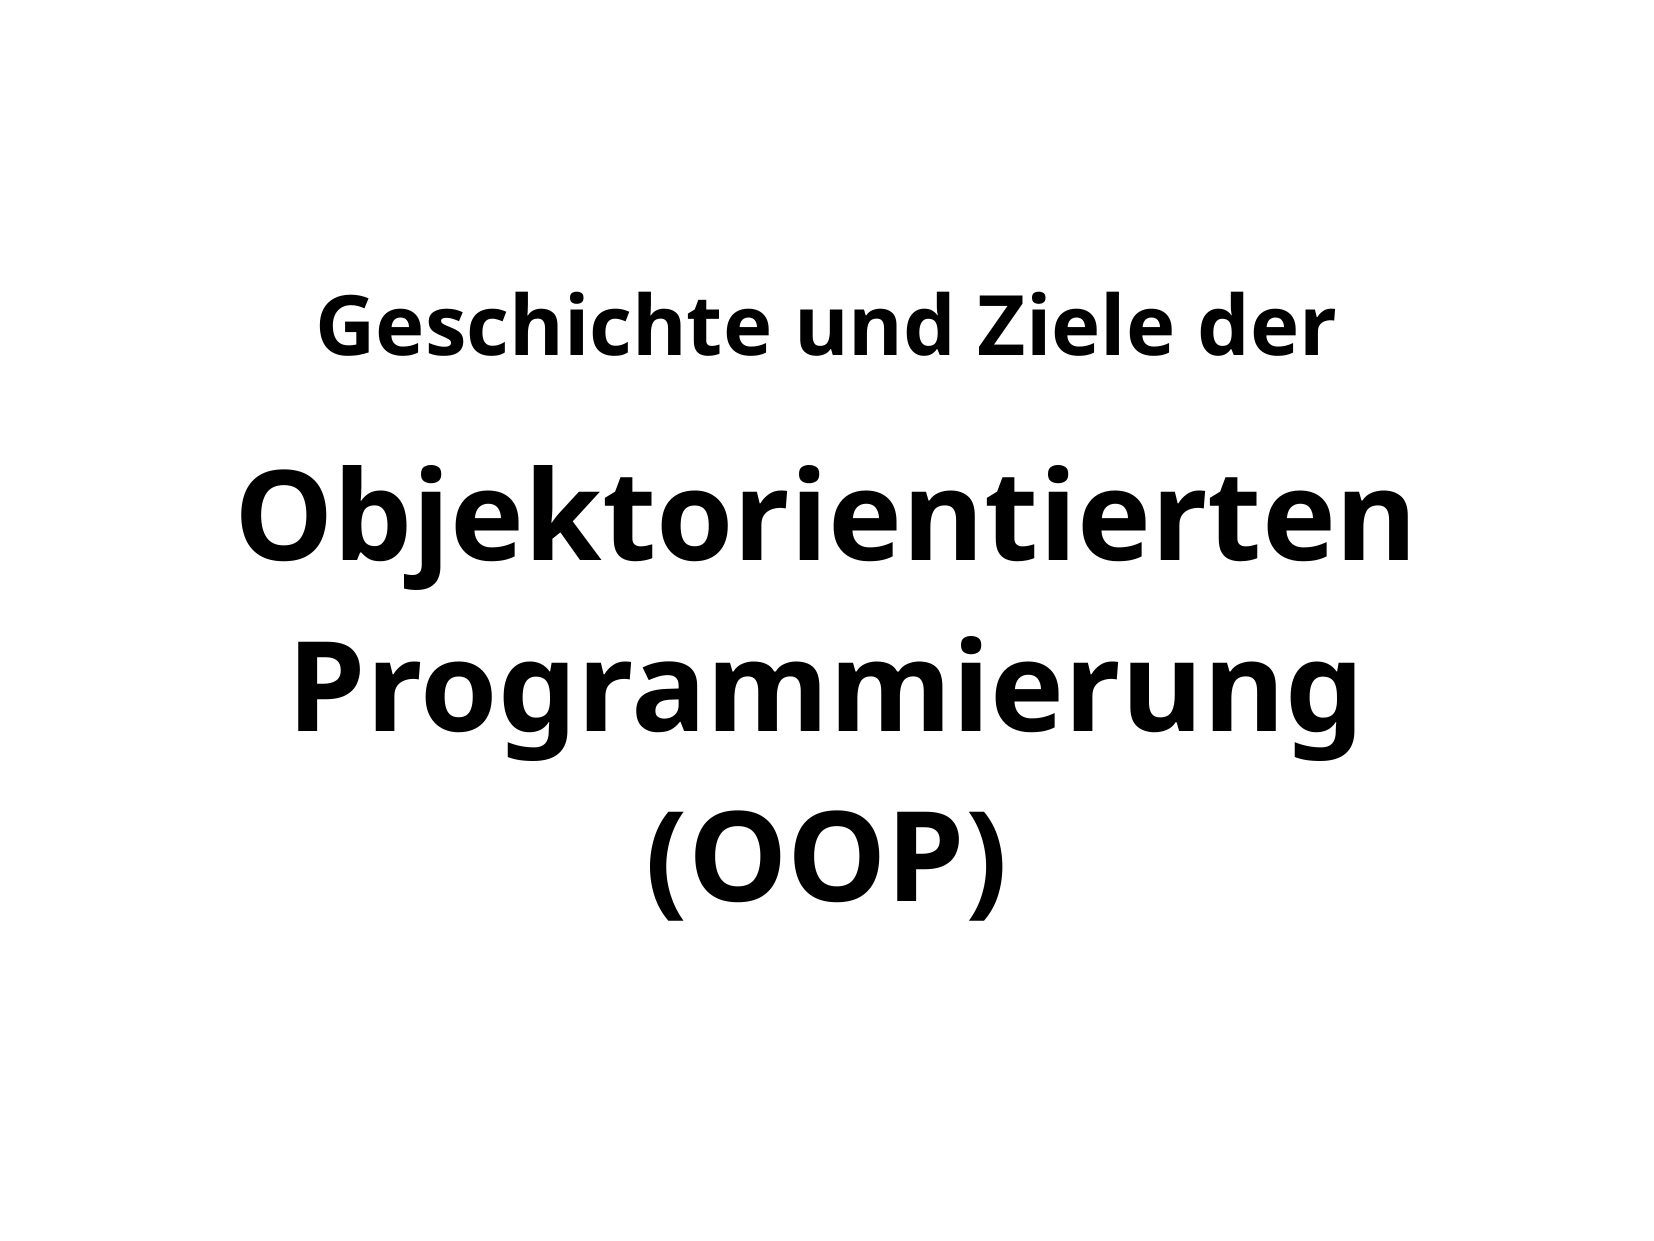

# Geschichte und Ziele der
Objektorientierten Programmierung
(OOP)